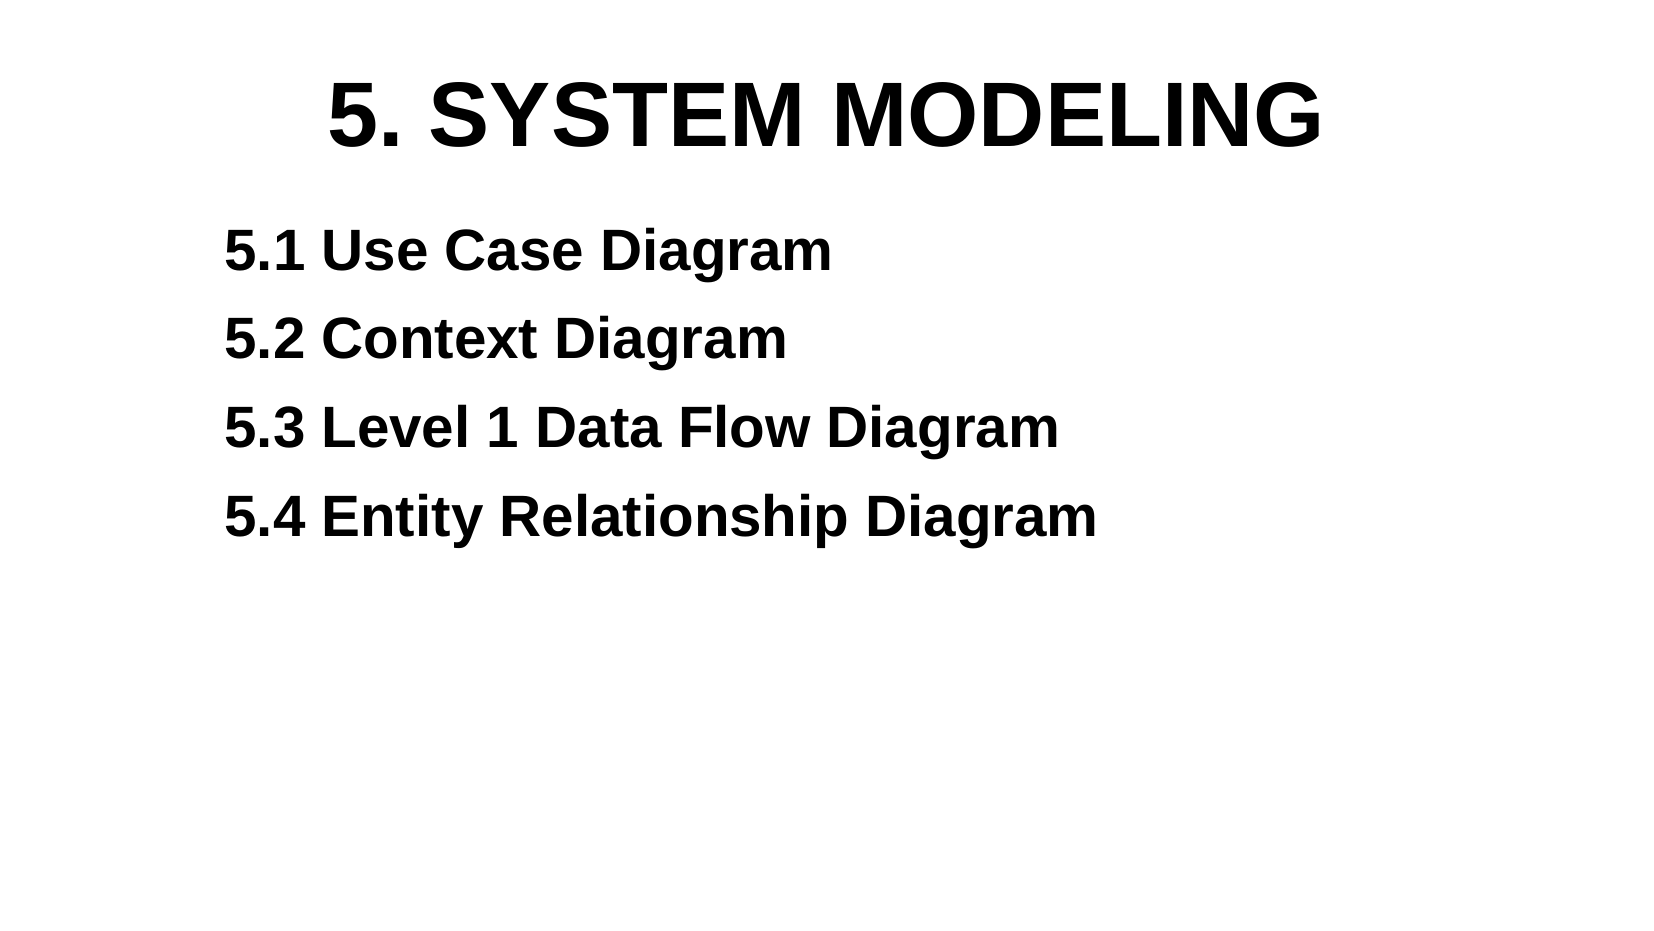

# 5. SYSTEM MODELING
5.1 Use Case Diagram
5.2 Context Diagram
5.3 Level 1 Data Flow Diagram
5.4 Entity Relationship Diagram